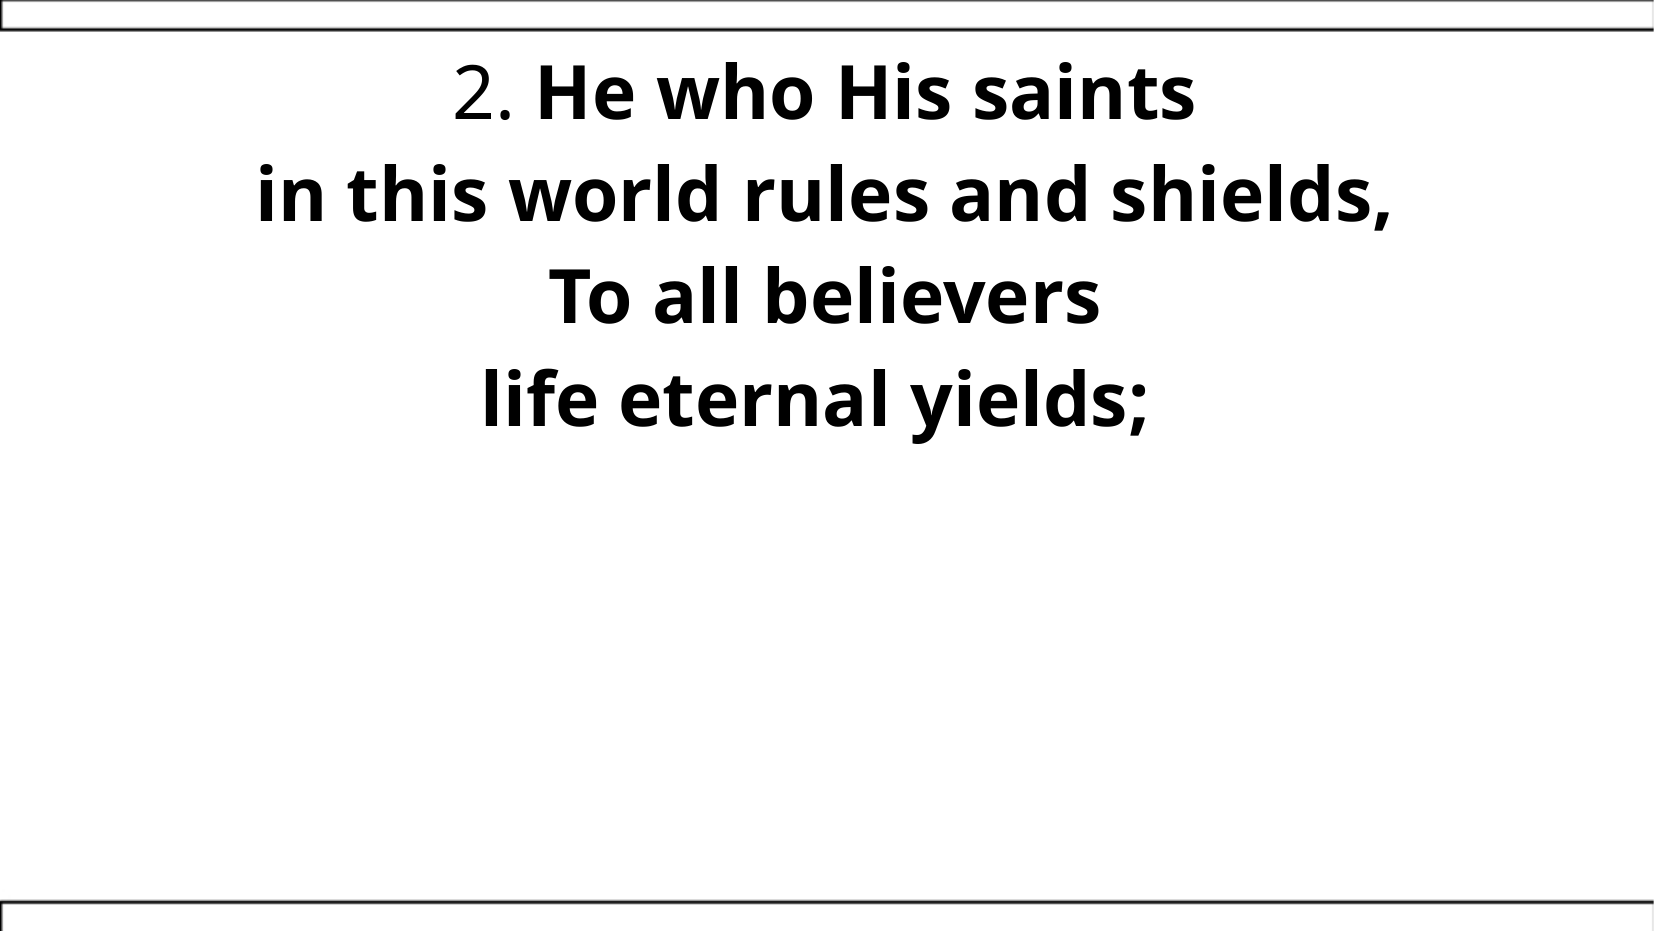

2. He who His saints
in this world rules and shields,
To all believers
life eternal yields;